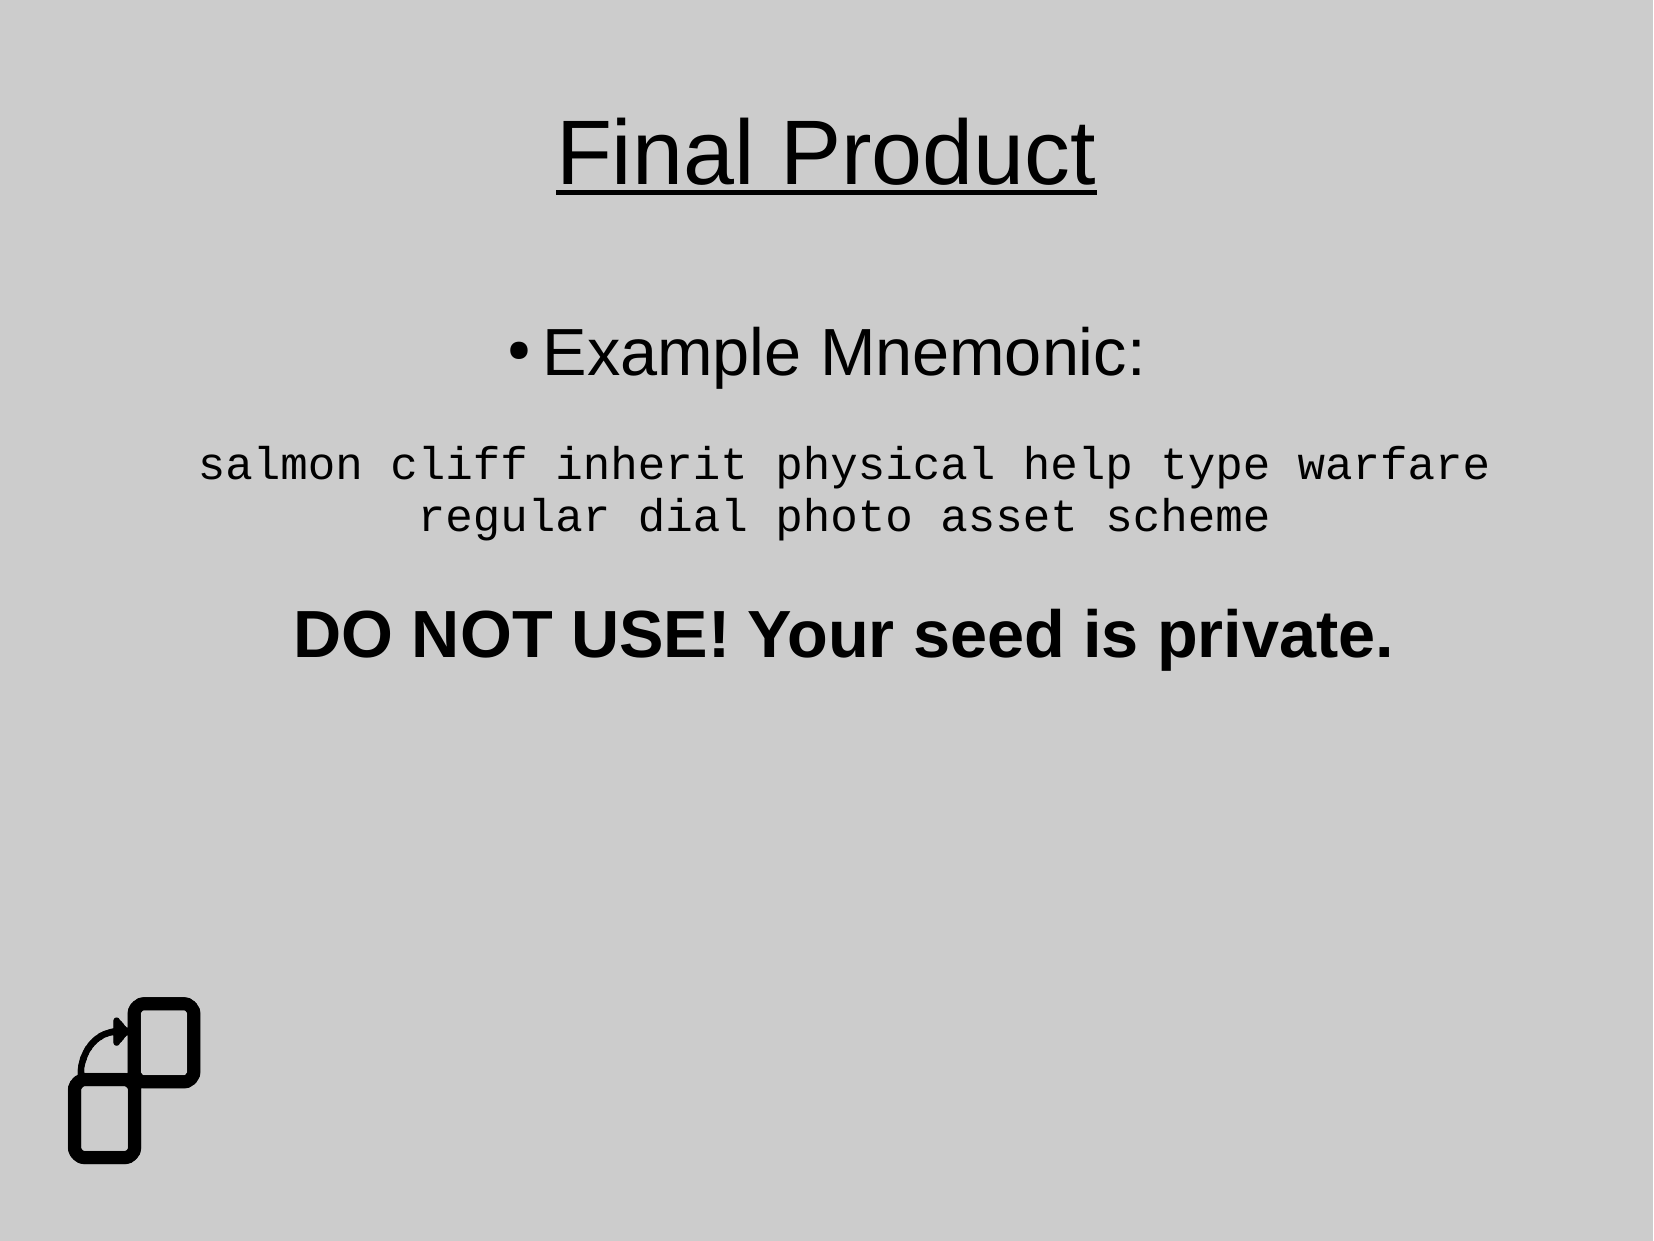

# Final Product
Example Mnemonic:
salmon cliff inherit physical help type warfare regular dial photo asset scheme
DO NOT USE! Your seed is private.